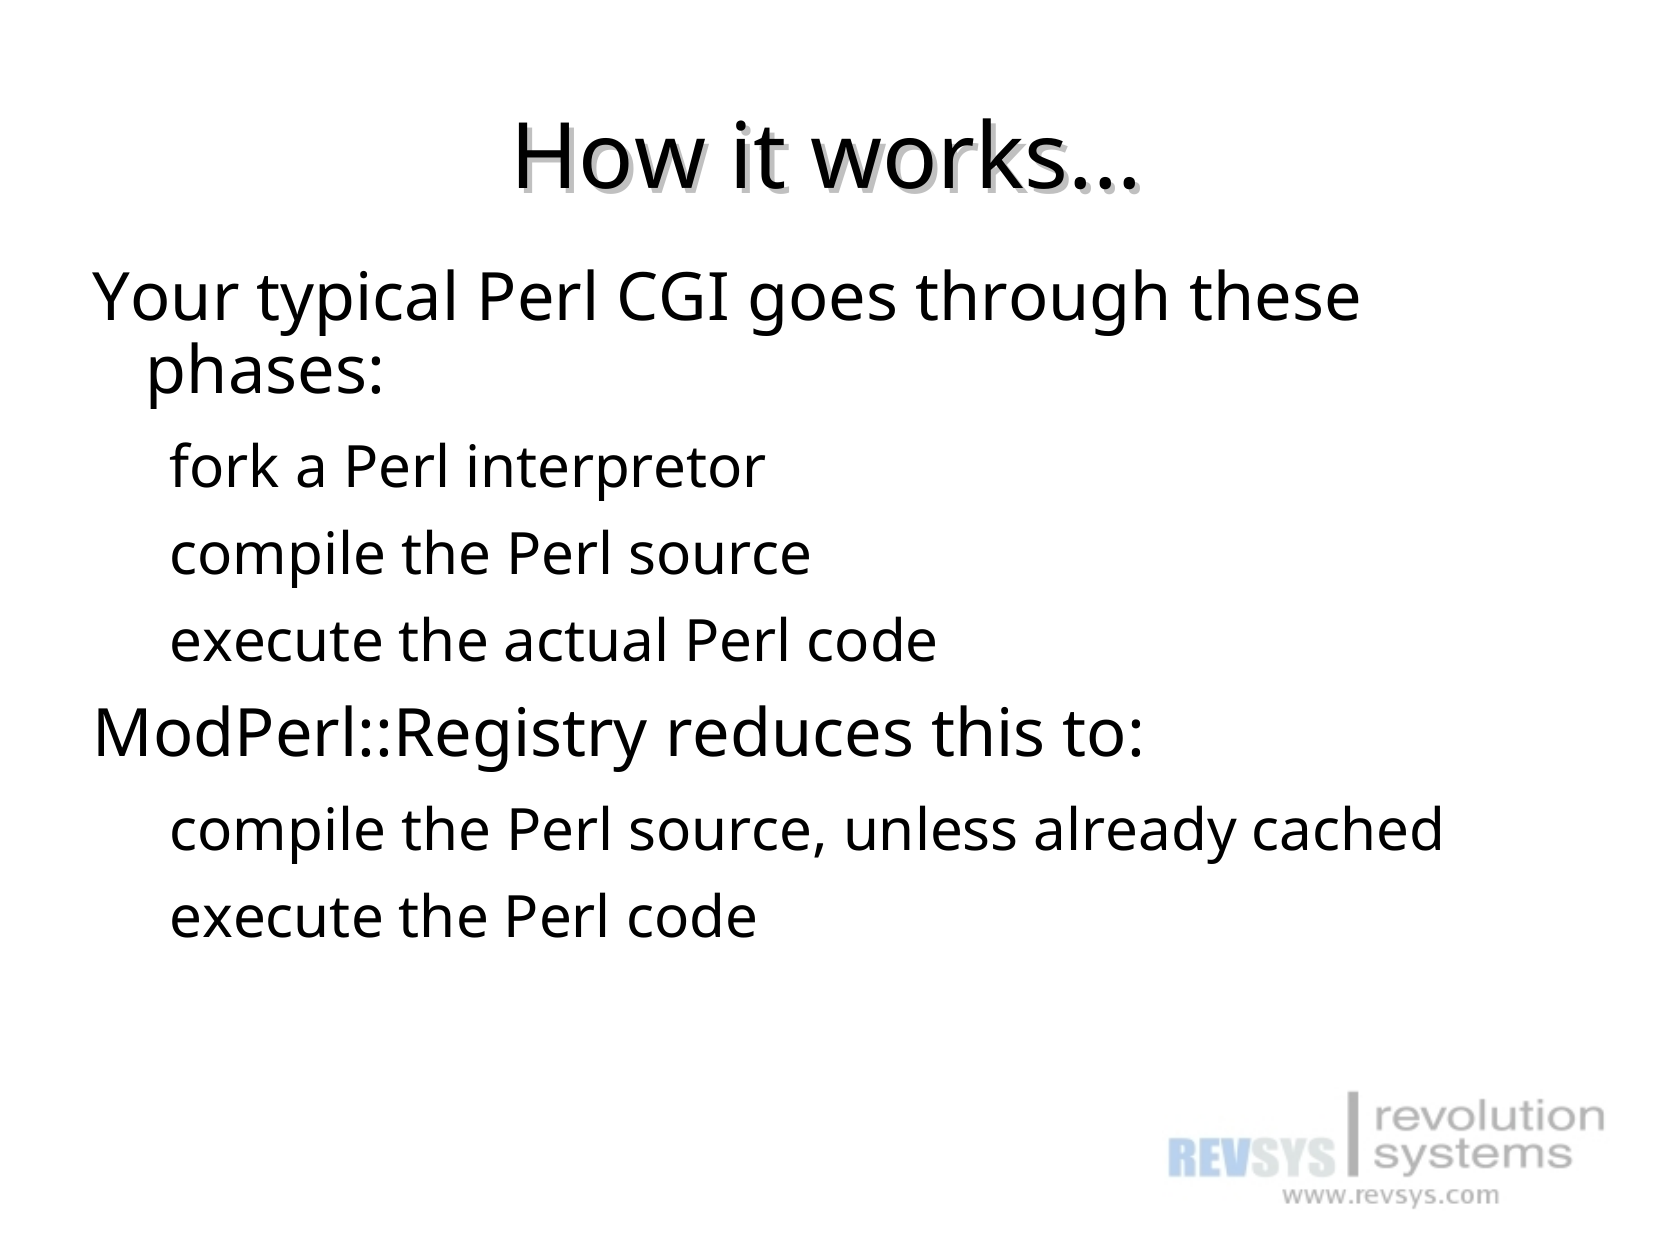

How it works...
# Your typical Perl CGI goes through these phases:
fork a Perl interpretor
compile the Perl source
execute the actual Perl code
ModPerl::Registry reduces this to:
compile the Perl source, unless already cached
execute the Perl code